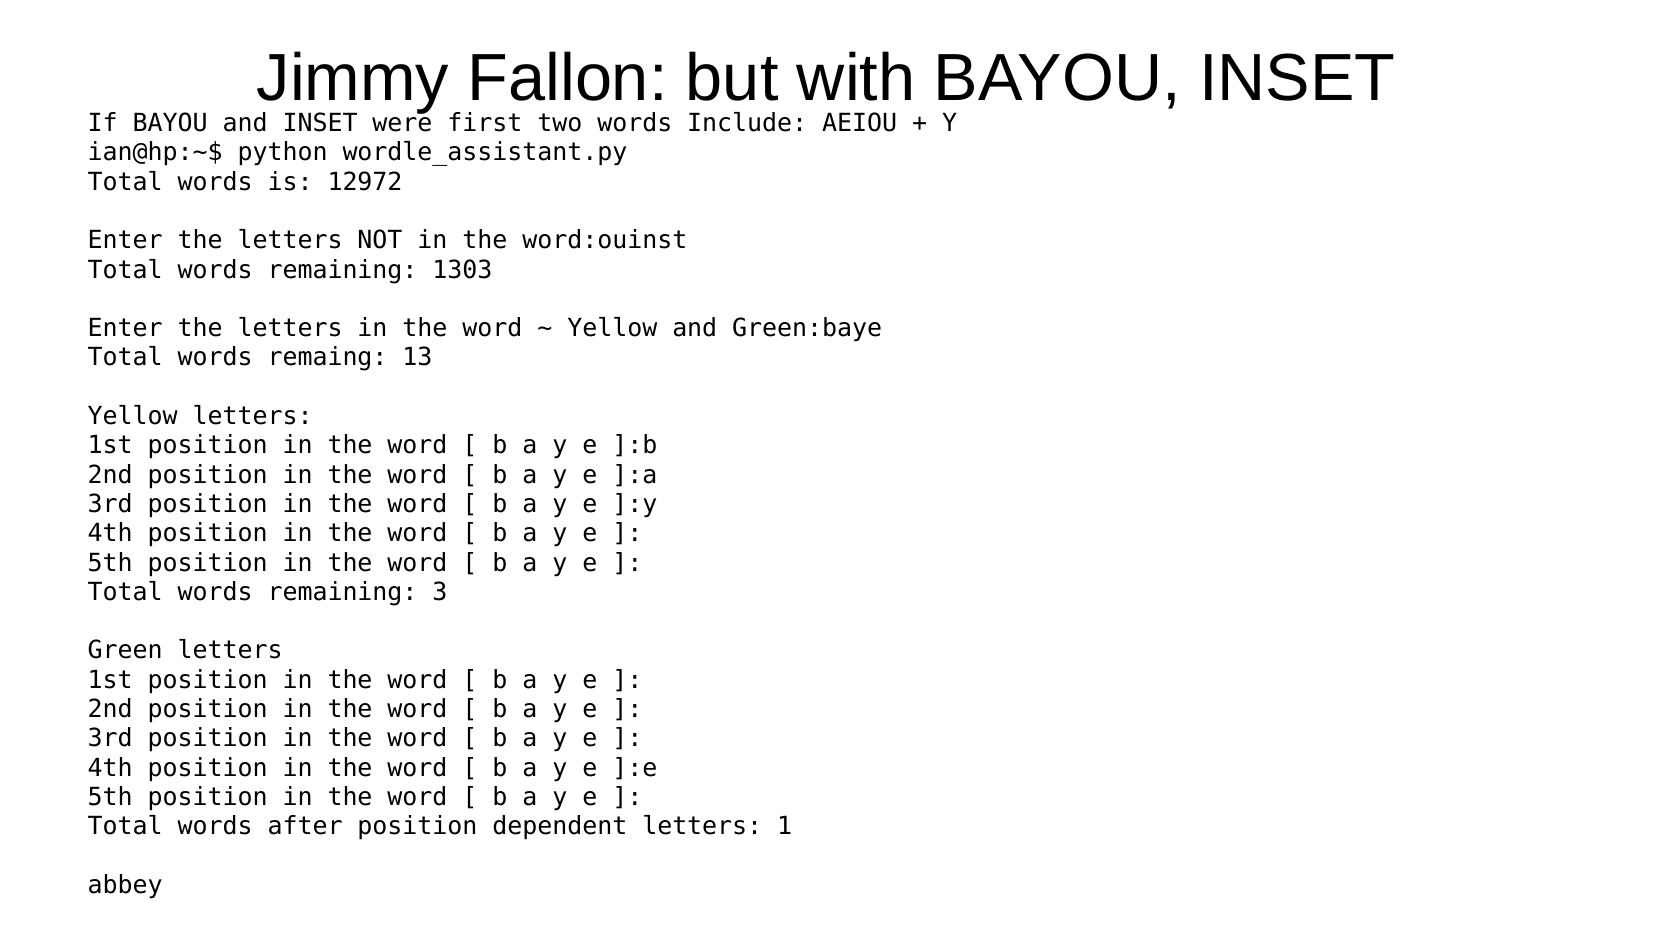

# Jimmy Fallon: but with BAYOU, INSET
If BAYOU and INSET were first two words Include: AEIOU + Y
ian@hp:~$ python wordle_assistant.py
Total words is: 12972
Enter the letters NOT in the word:ouinst
Total words remaining: 1303
Enter the letters in the word ~ Yellow and Green:baye
Total words remaing: 13
Yellow letters:
1st position in the word [ b a y e ]:b
2nd position in the word [ b a y e ]:a
3rd position in the word [ b a y e ]:y
4th position in the word [ b a y e ]:
5th position in the word [ b a y e ]:
Total words remaining: 3
Green letters
1st position in the word [ b a y e ]:
2nd position in the word [ b a y e ]:
3rd position in the word [ b a y e ]:
4th position in the word [ b a y e ]:e
5th position in the word [ b a y e ]:
Total words after position dependent letters: 1
abbey